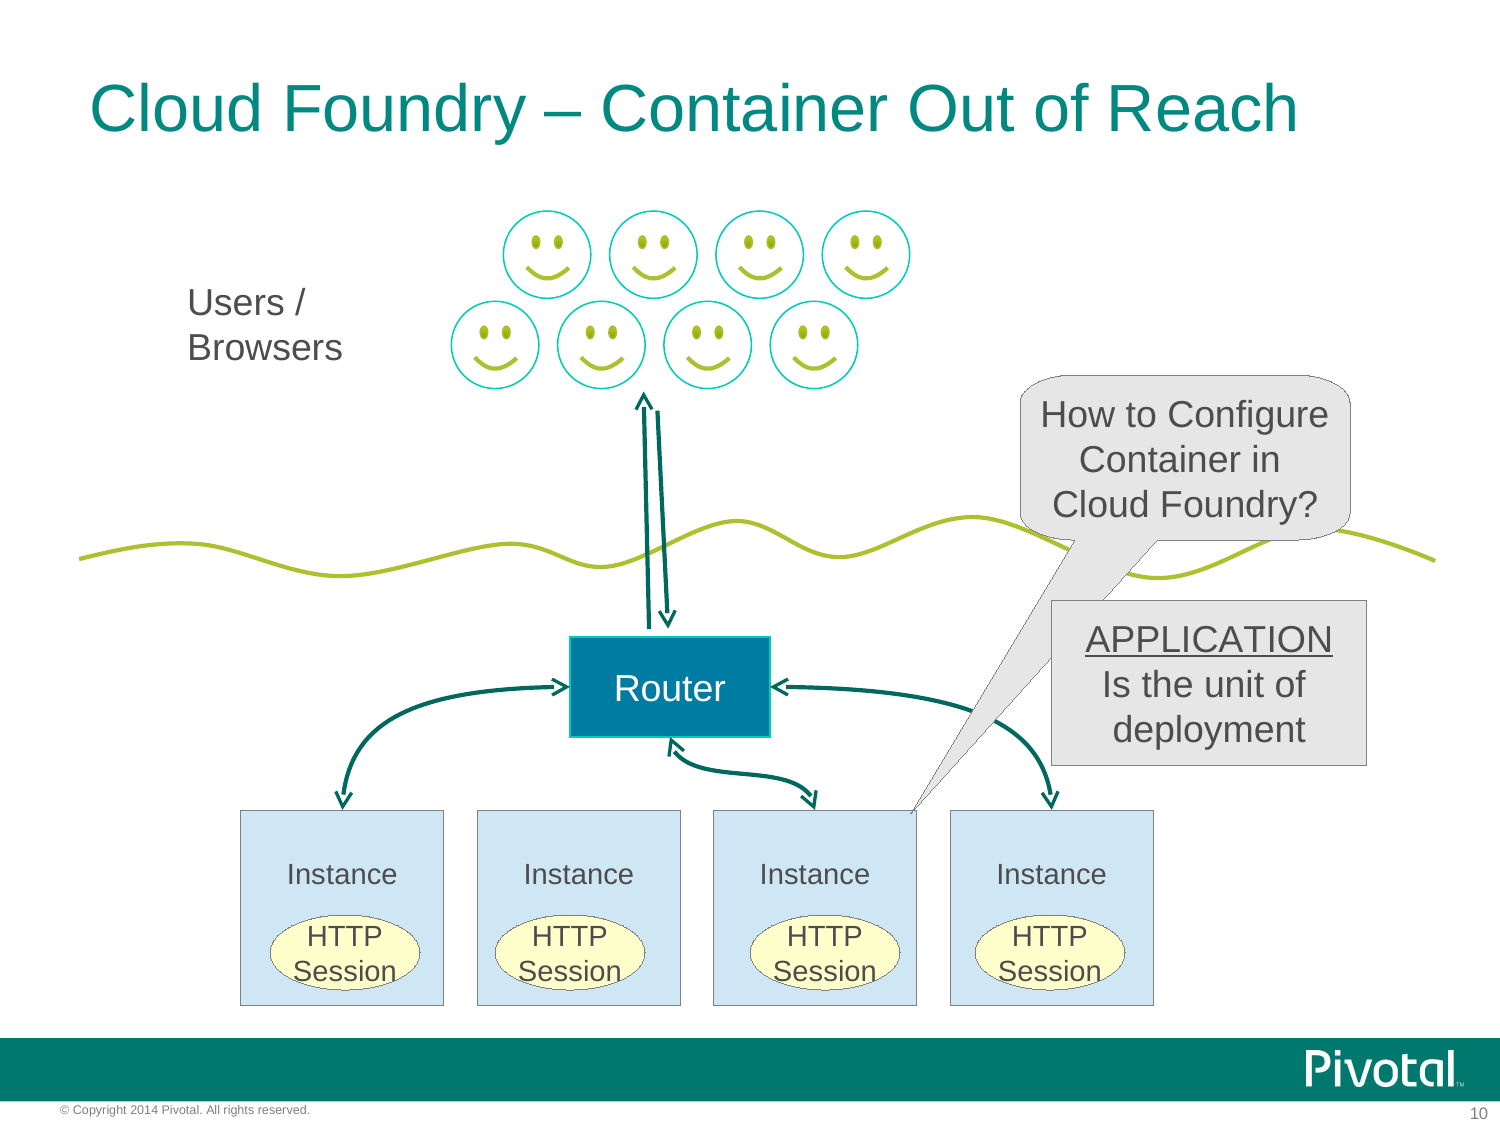

# Cloud Foundry – Container Out of Reach
Users /
Browsers
How to Configure
Container in
Cloud Foundry?
APPLICATION
Is the unit of
deployment
Router
Instance
Instance
Instance
Instance
HTTP
Session
HTTP
Session
HTTP
Session
HTTP
Session